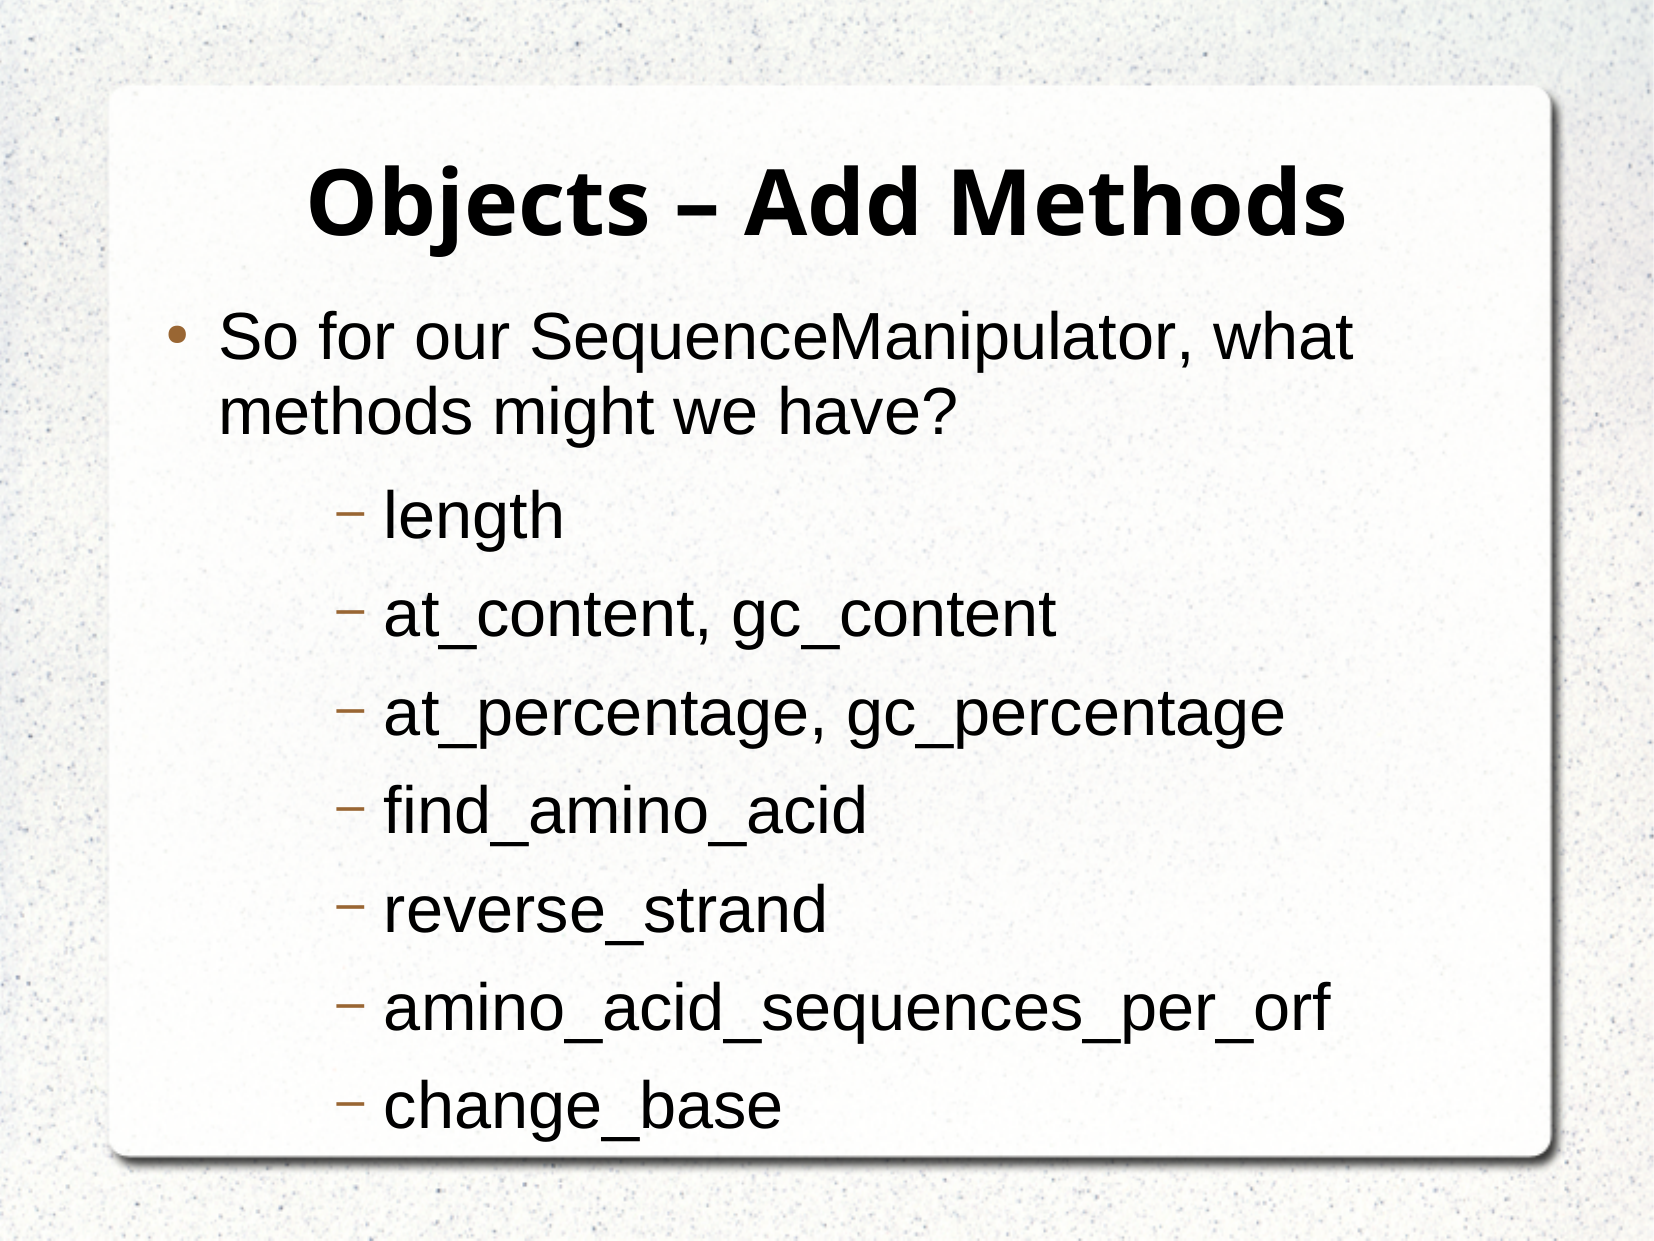

# Objects – Add Methods
So for our SequenceManipulator, what methods might we have?
length
at_content, gc_content
at_percentage, gc_percentage
find_amino_acid
reverse_strand
amino_acid_sequences_per_orf
change_base